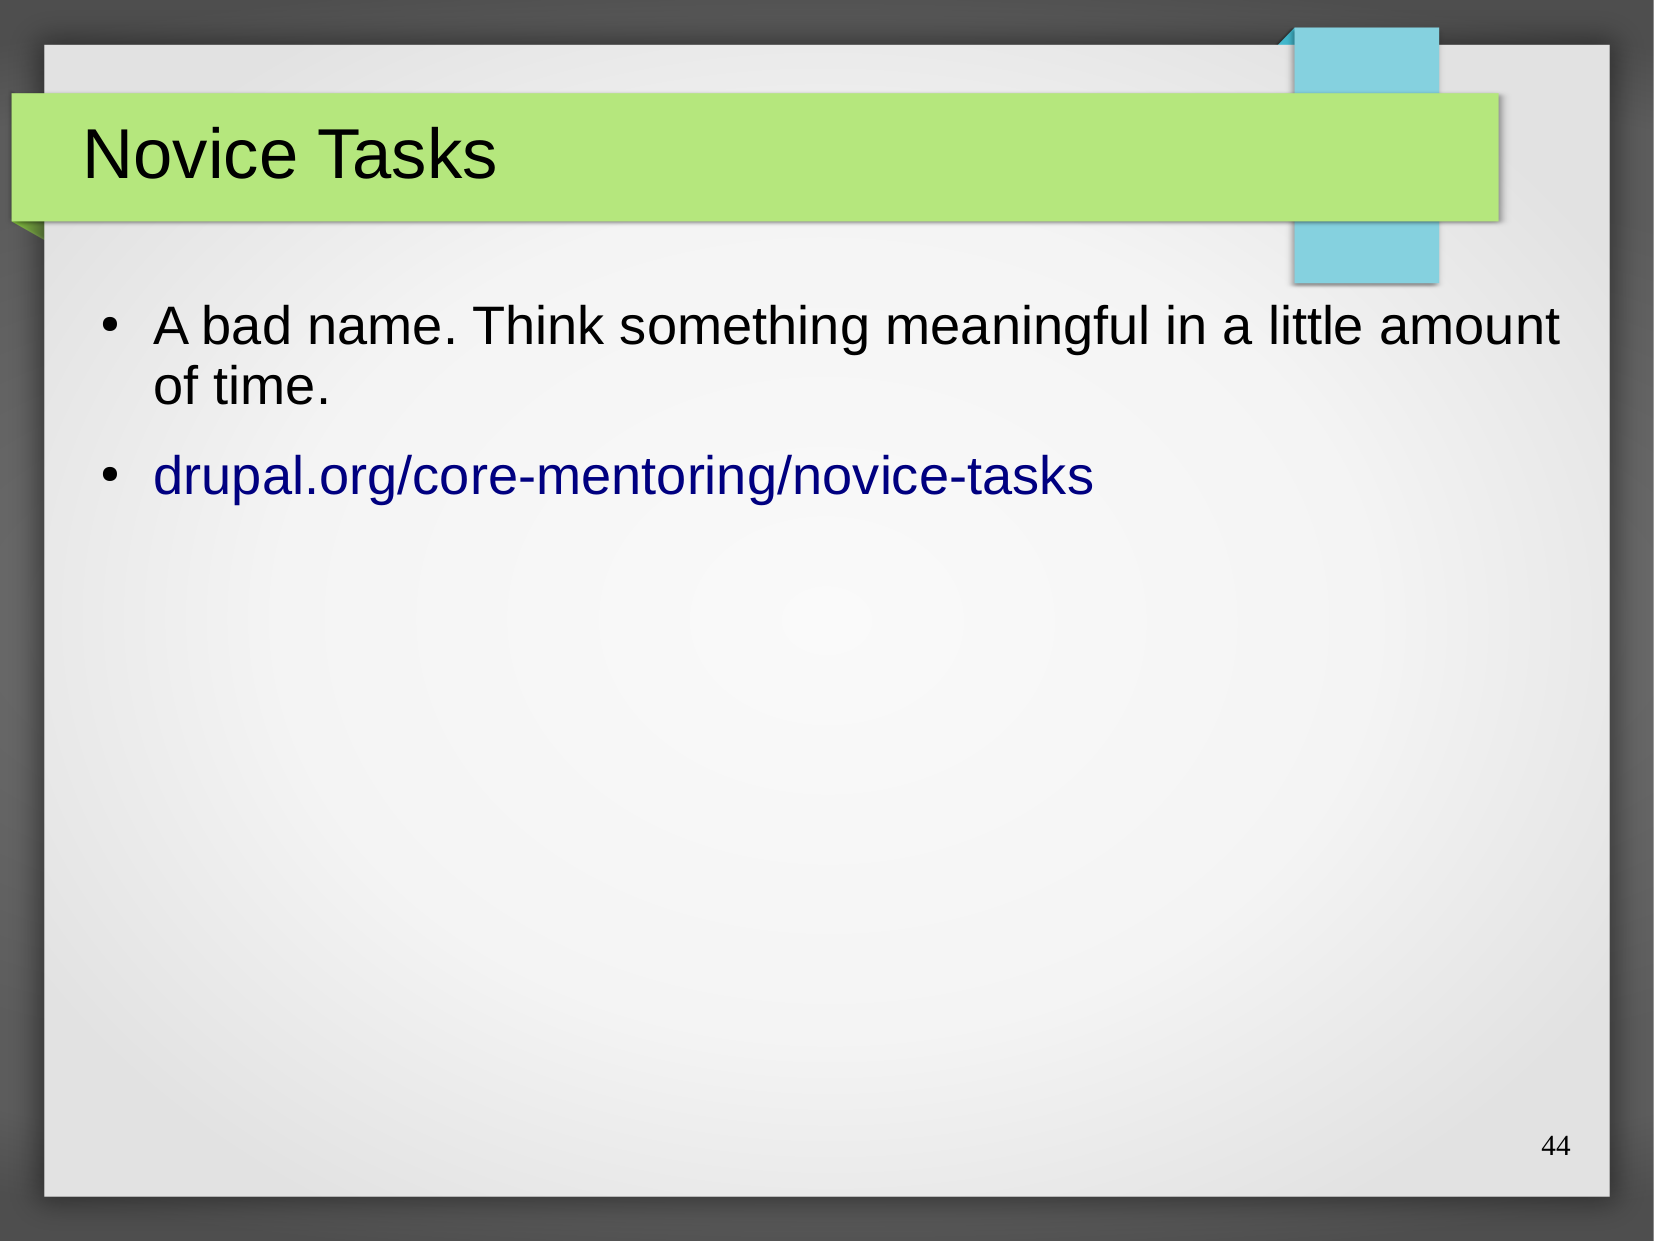

# Novice Tasks
A bad name. Think something meaningful in a little amount of time.
drupal.org/core-mentoring/novice-tasks
44